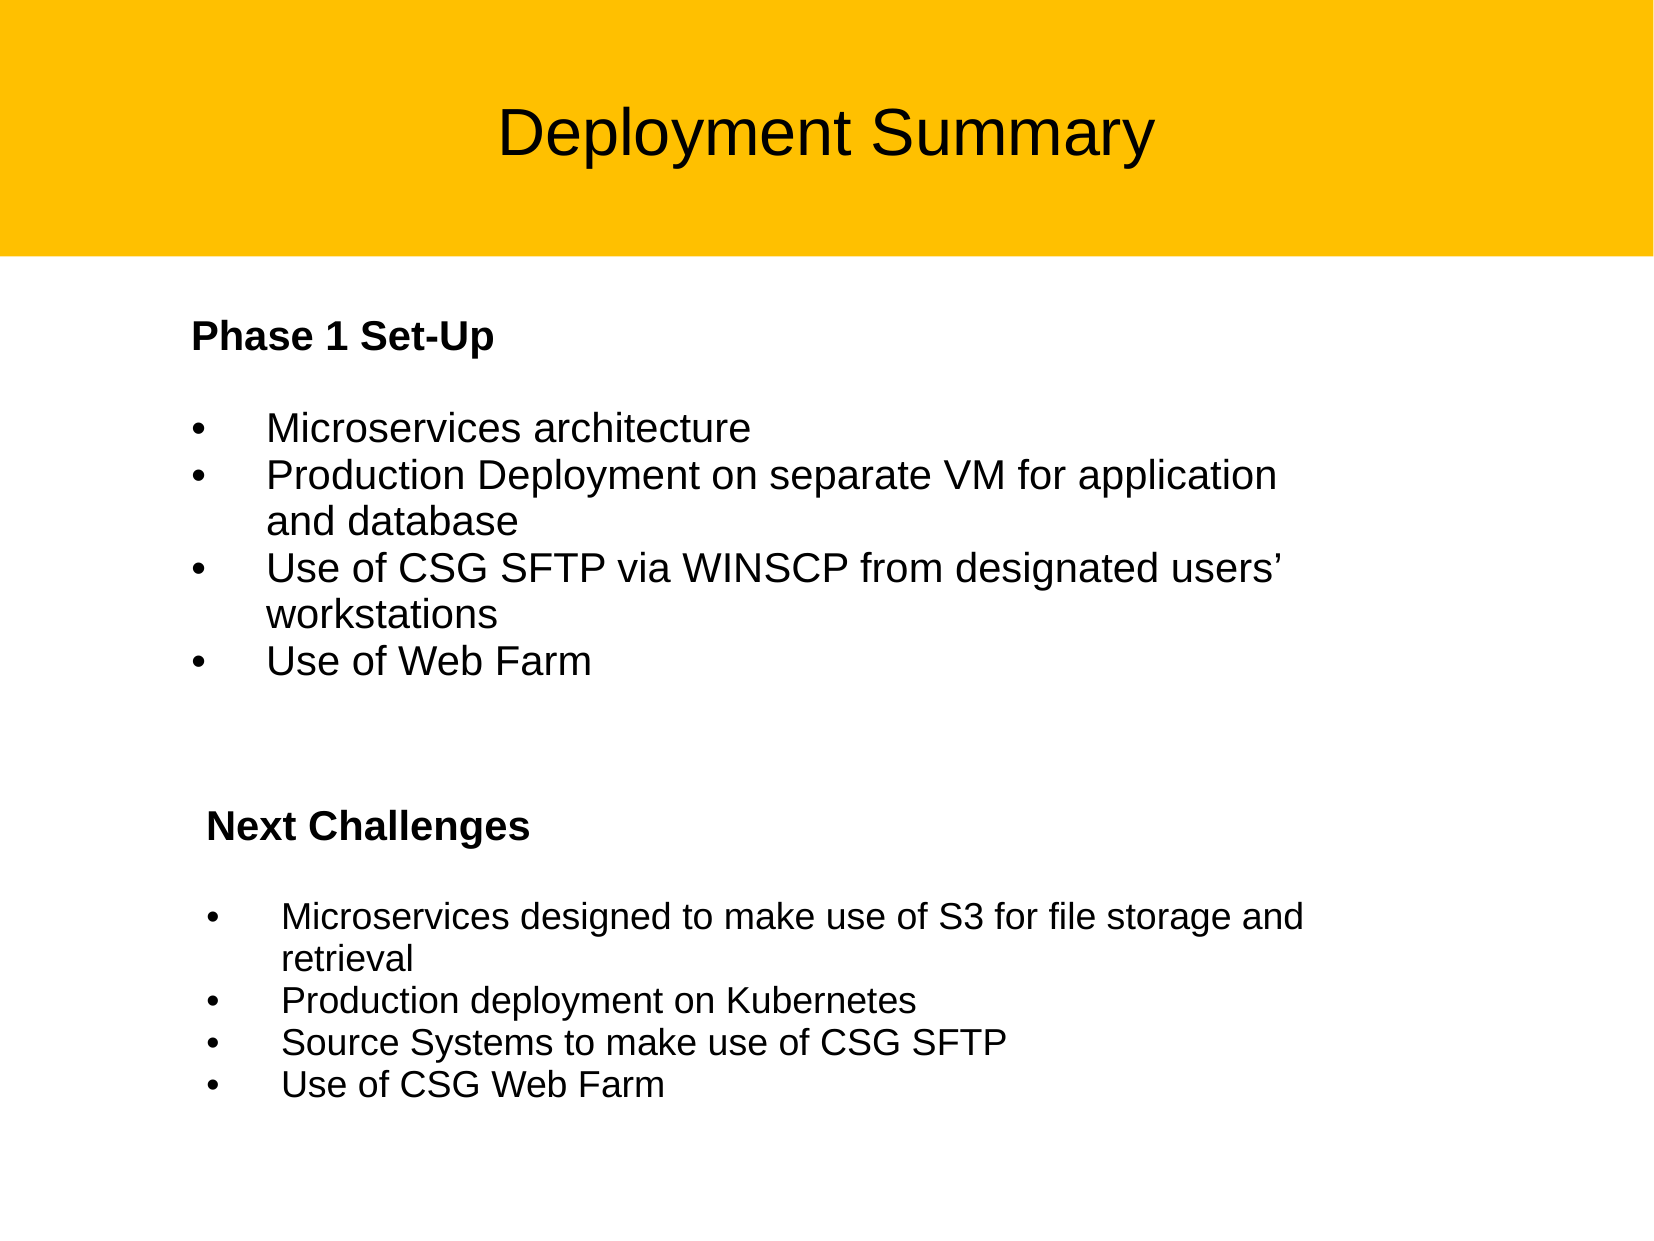

Deployment Summary
Phase 1 Set-Up
Microservices architecture
Production Deployment on separate VM for application and database
Use of CSG SFTP via WINSCP from designated users’ workstations
Use of Web Farm
Next Challenges
Microservices designed to make use of S3 for file storage and retrieval
Production deployment on Kubernetes
Source Systems to make use of CSG SFTP
Use of CSG Web Farm